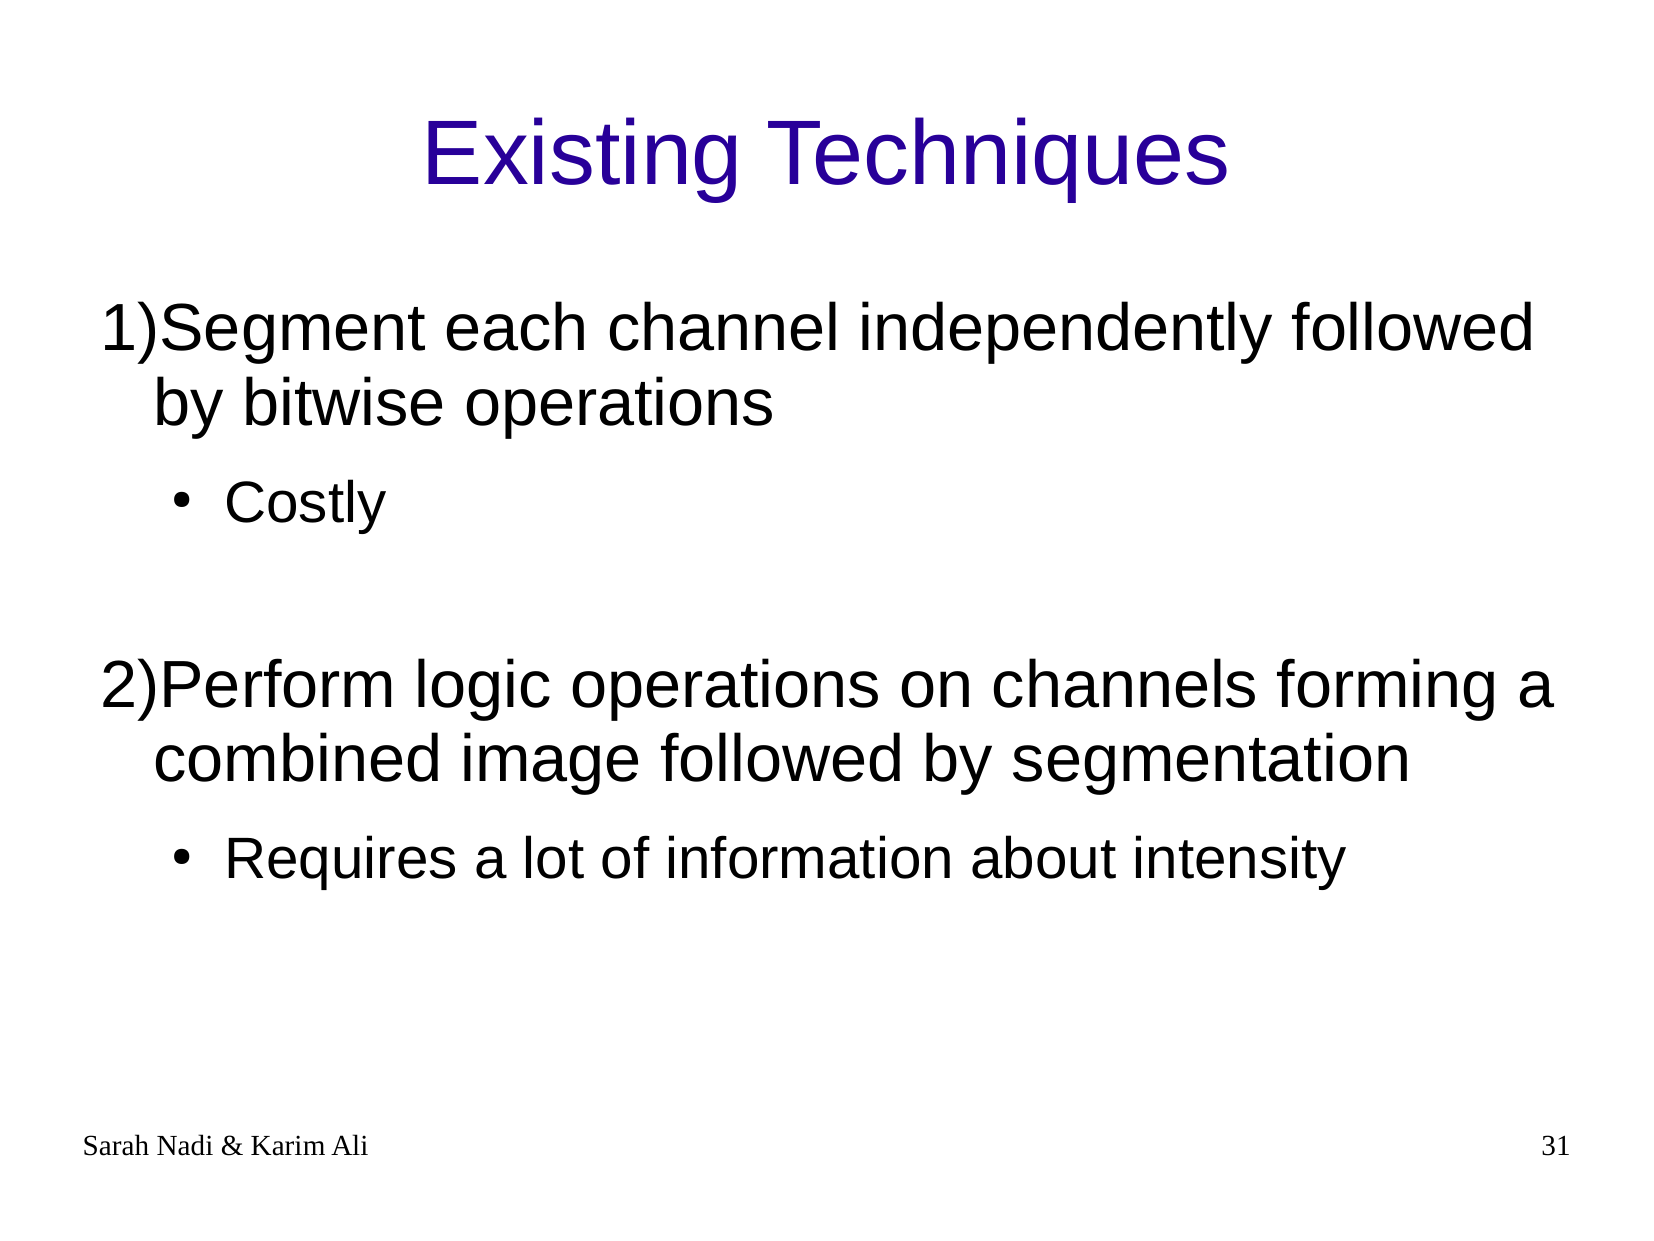

# Existing Techniques
Segment each channel independently followed by bitwise operations
Costly
Perform logic operations on channels forming a combined image followed by segmentation
Requires a lot of information about intensity
Sarah Nadi & Karim Ali
31